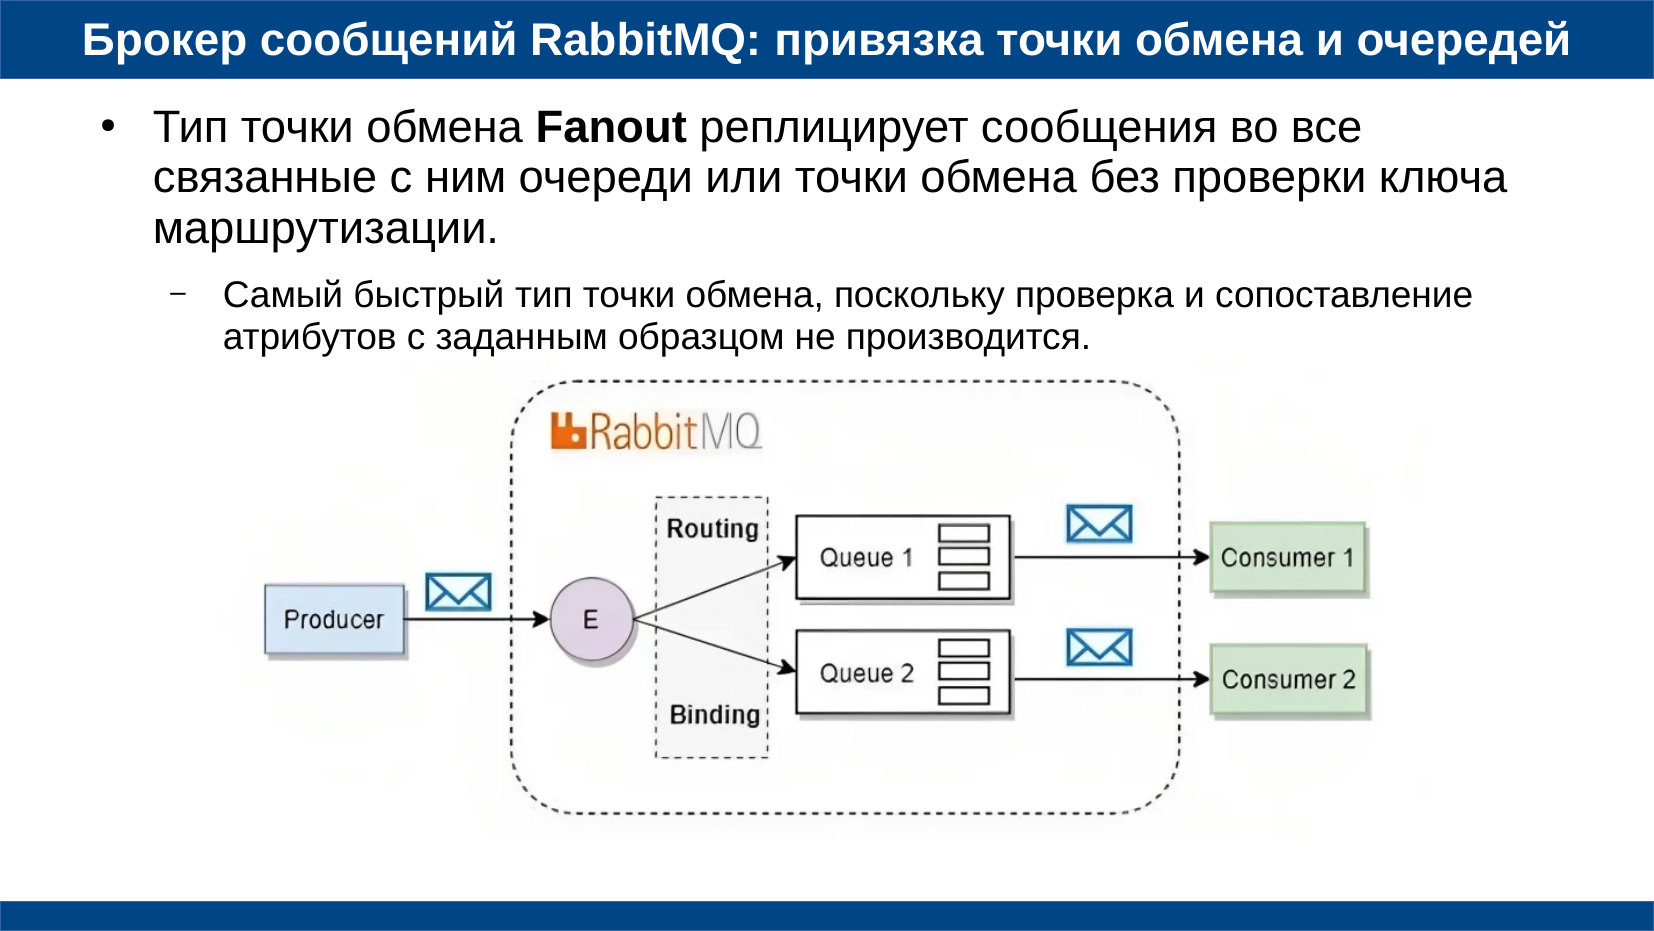

# Брокер сообщений RabbitMQ: привязка точки обмена и очередей
Тип точки обмена Fanout реплицирует сообщения во все связанные с ним очереди или точки обмена без проверки ключа маршрутизации.
Самый быстрый тип точки обмена, поскольку проверка и сопоставление атрибутов с заданным образцом не производится.